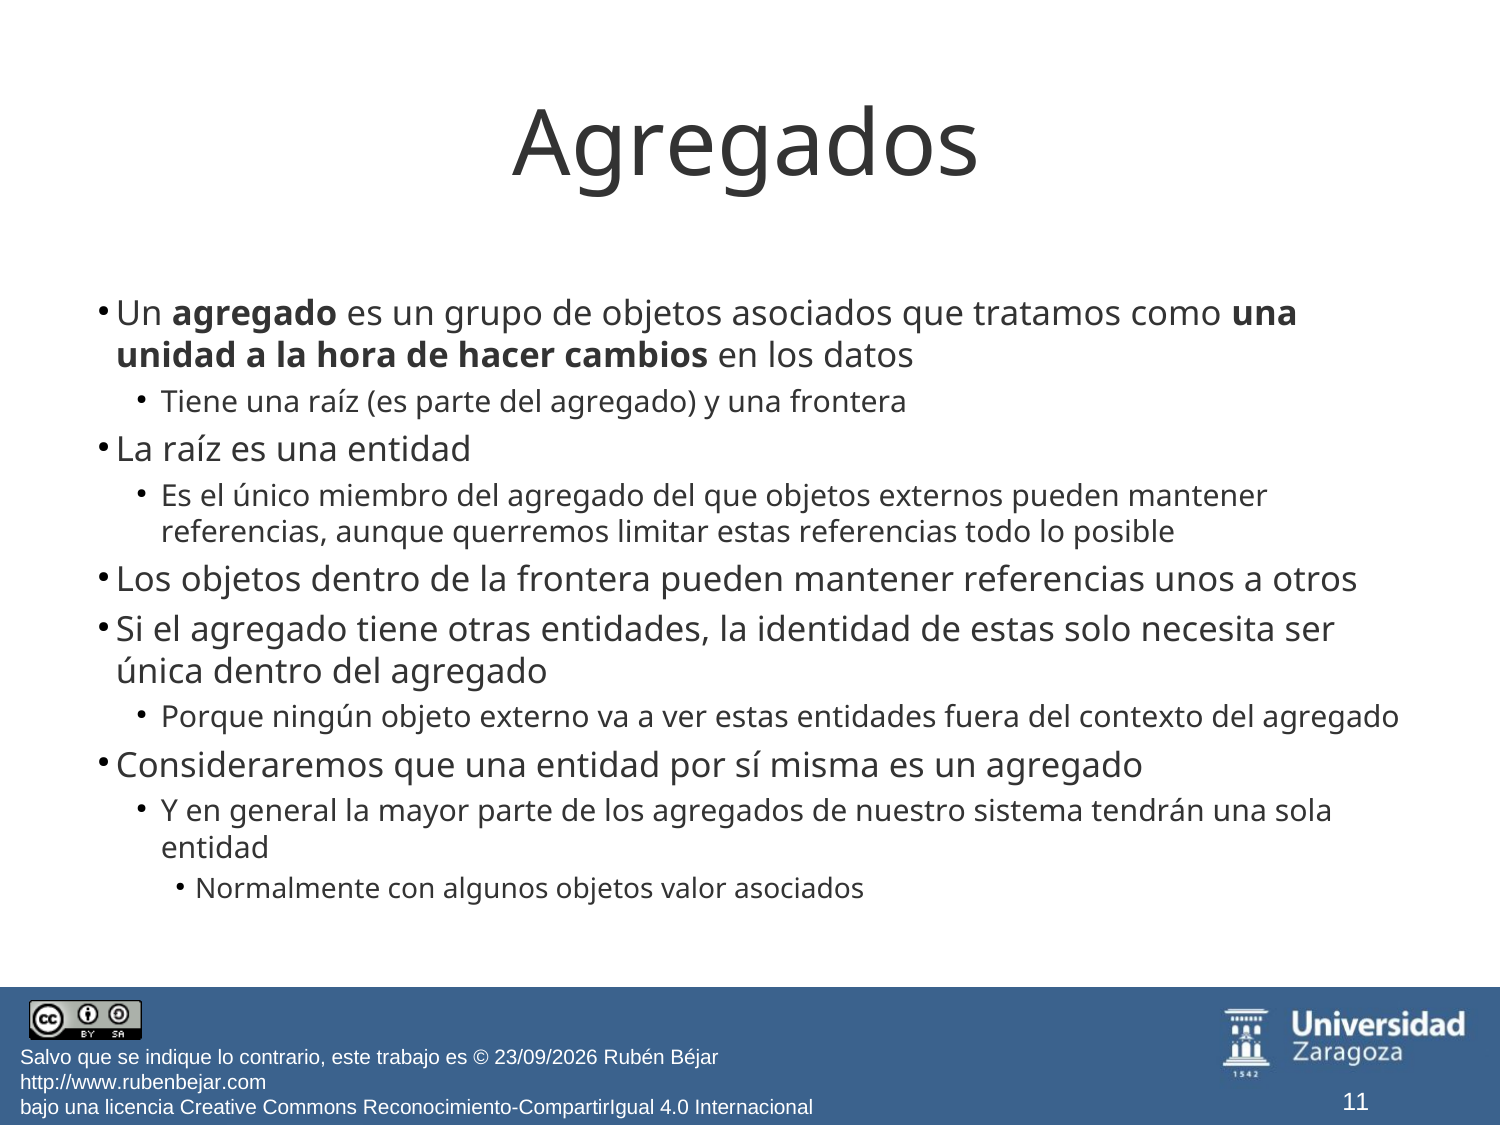

# Agregados
Un agregado es un grupo de objetos asociados que tratamos como una unidad a la hora de hacer cambios en los datos
Tiene una raíz (es parte del agregado) y una frontera
La raíz es una entidad
Es el único miembro del agregado del que objetos externos pueden mantener referencias, aunque querremos limitar estas referencias todo lo posible
Los objetos dentro de la frontera pueden mantener referencias unos a otros
Si el agregado tiene otras entidades, la identidad de estas solo necesita ser única dentro del agregado
Porque ningún objeto externo va a ver estas entidades fuera del contexto del agregado
Consideraremos que una entidad por sí misma es un agregado
Y en general la mayor parte de los agregados de nuestro sistema tendrán una sola entidad
Normalmente con algunos objetos valor asociados